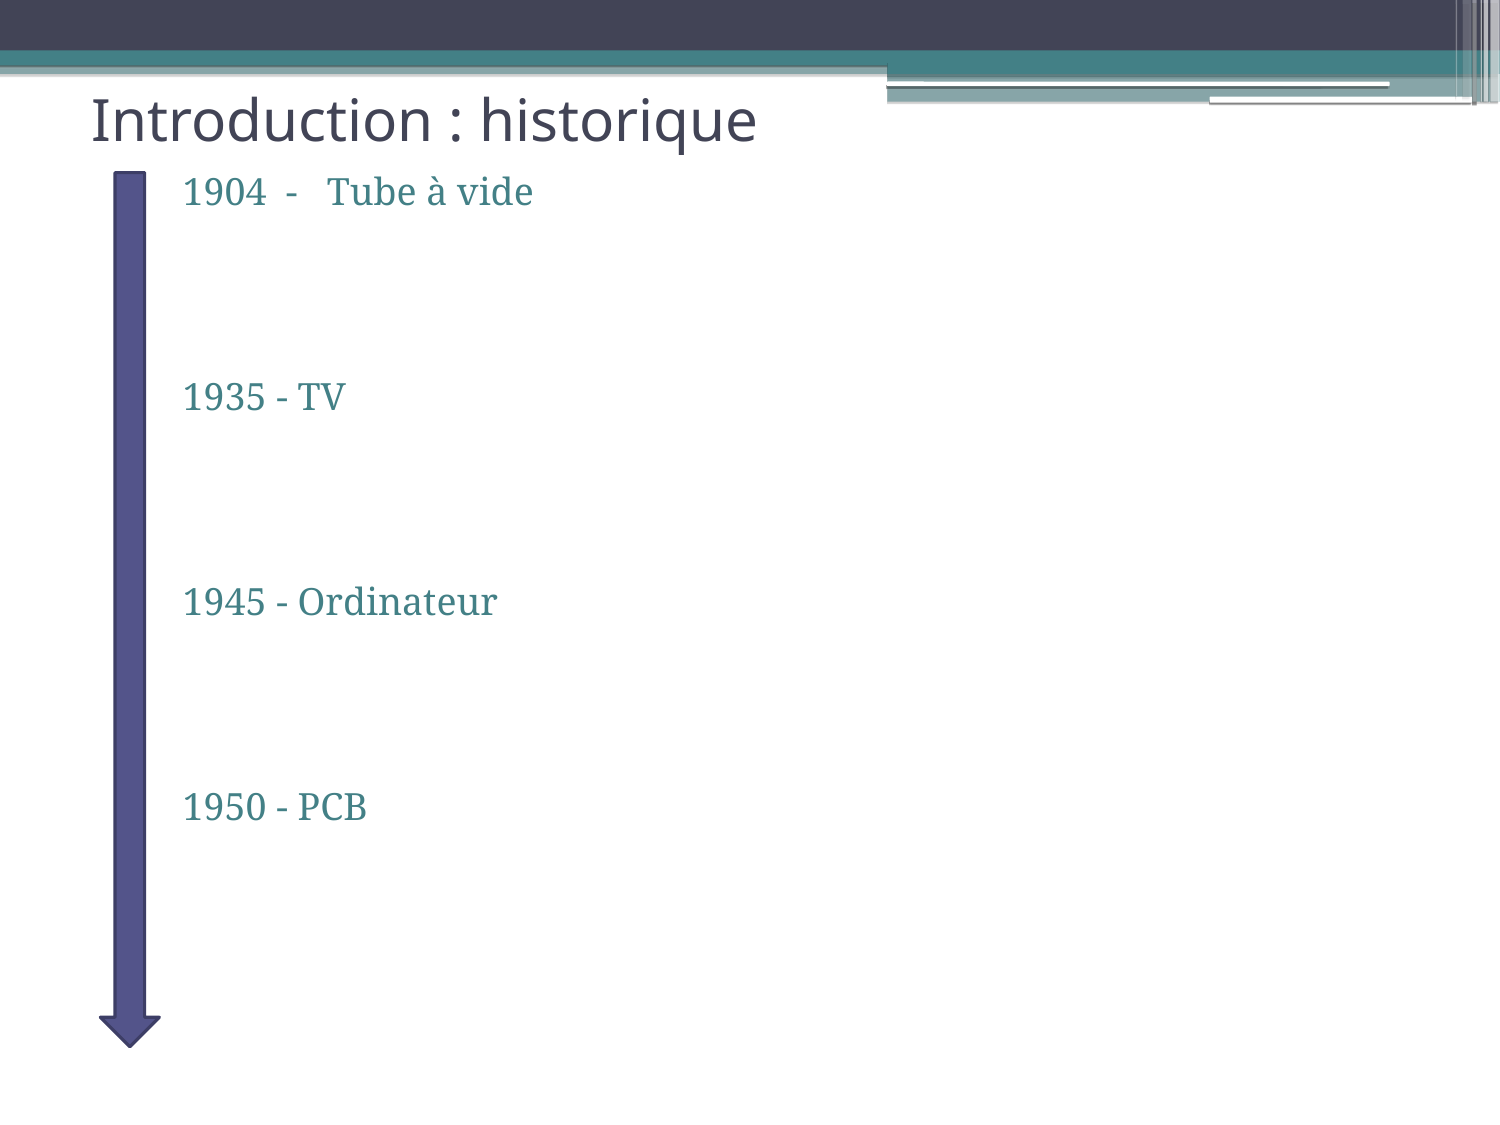

# Introduction : historique
1904 - Tube à vide
1935 - TV
1945 - Ordinateur
1950 - PCB